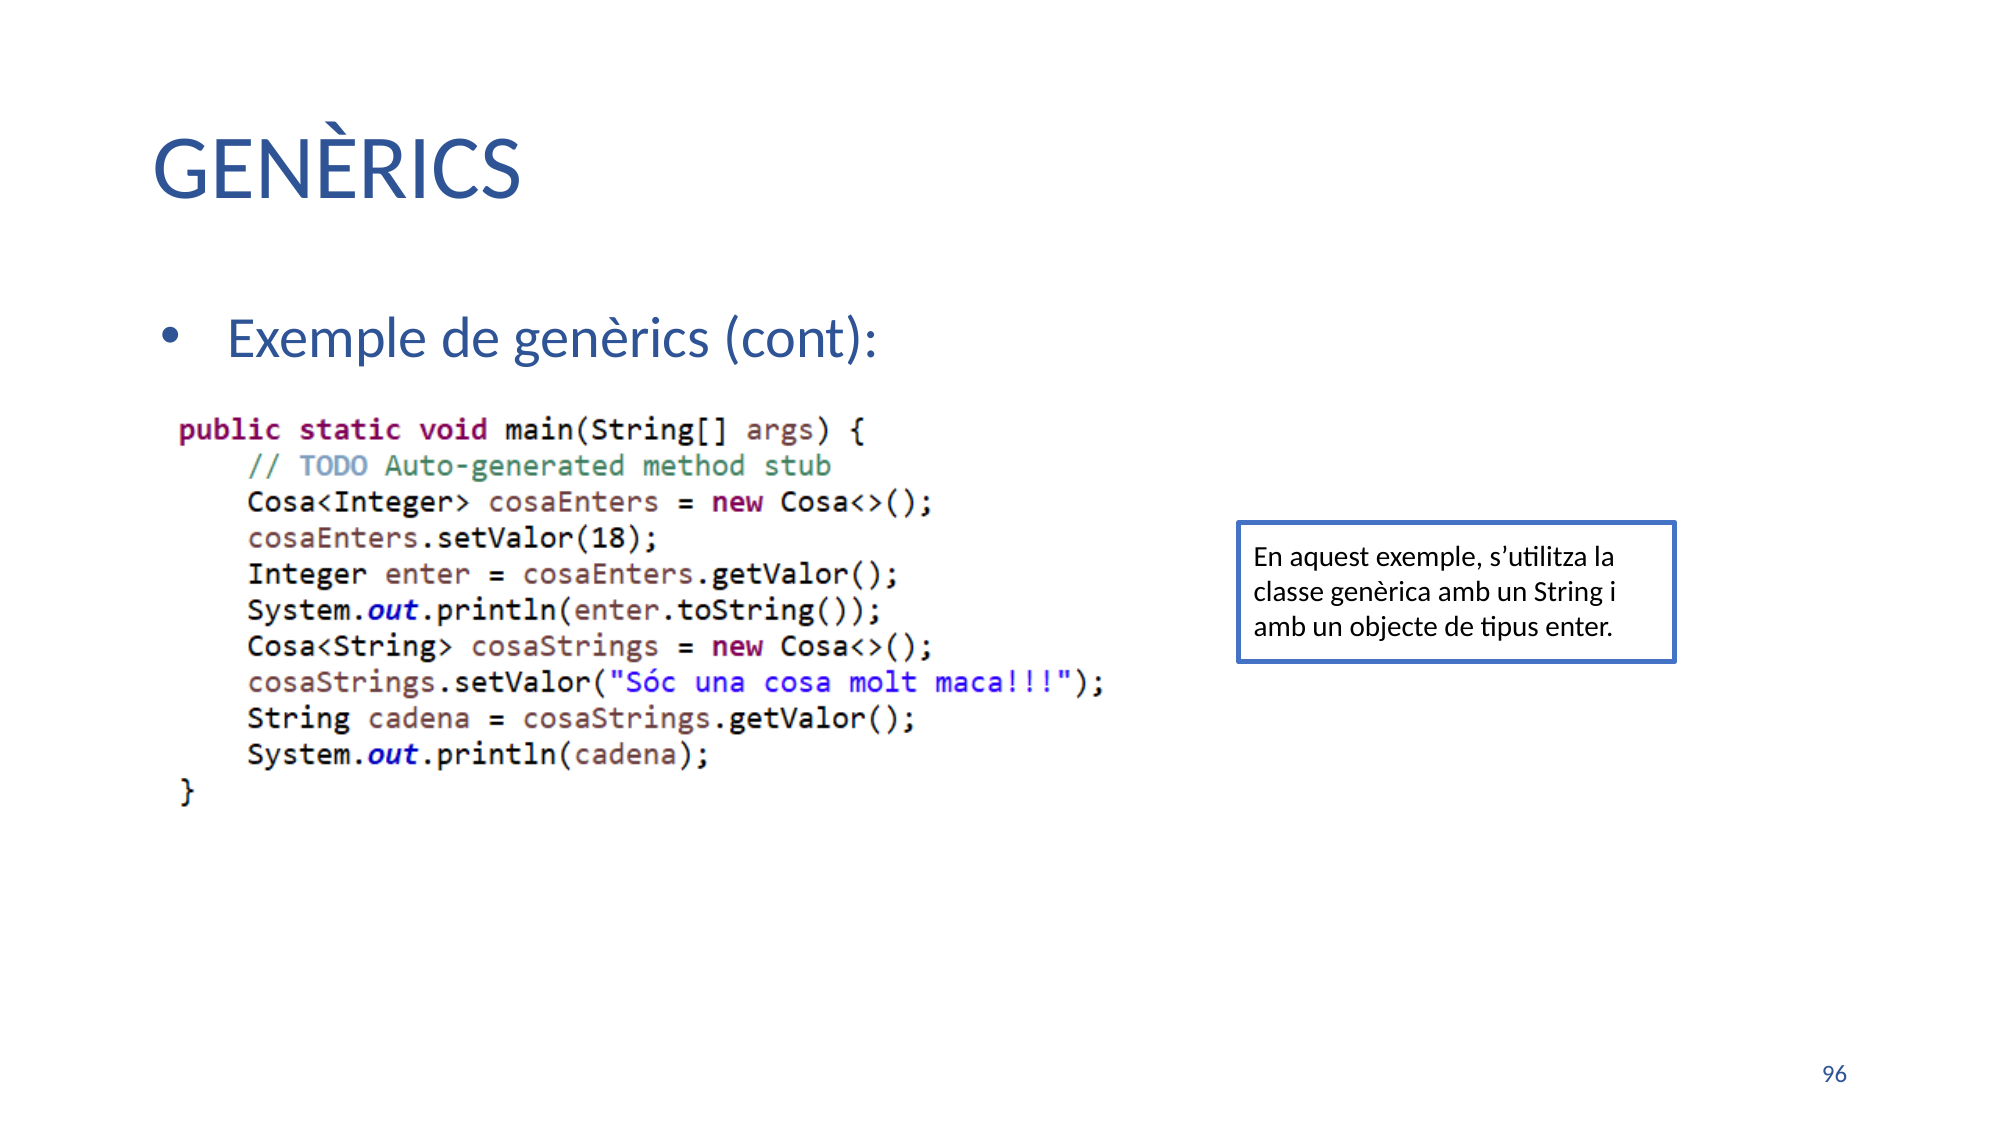

# GENÈRICS
Exemple de genèrics (cont):
En aquest exemple, s’utilitza la classe genèrica amb un String i amb un objecte de tipus enter.